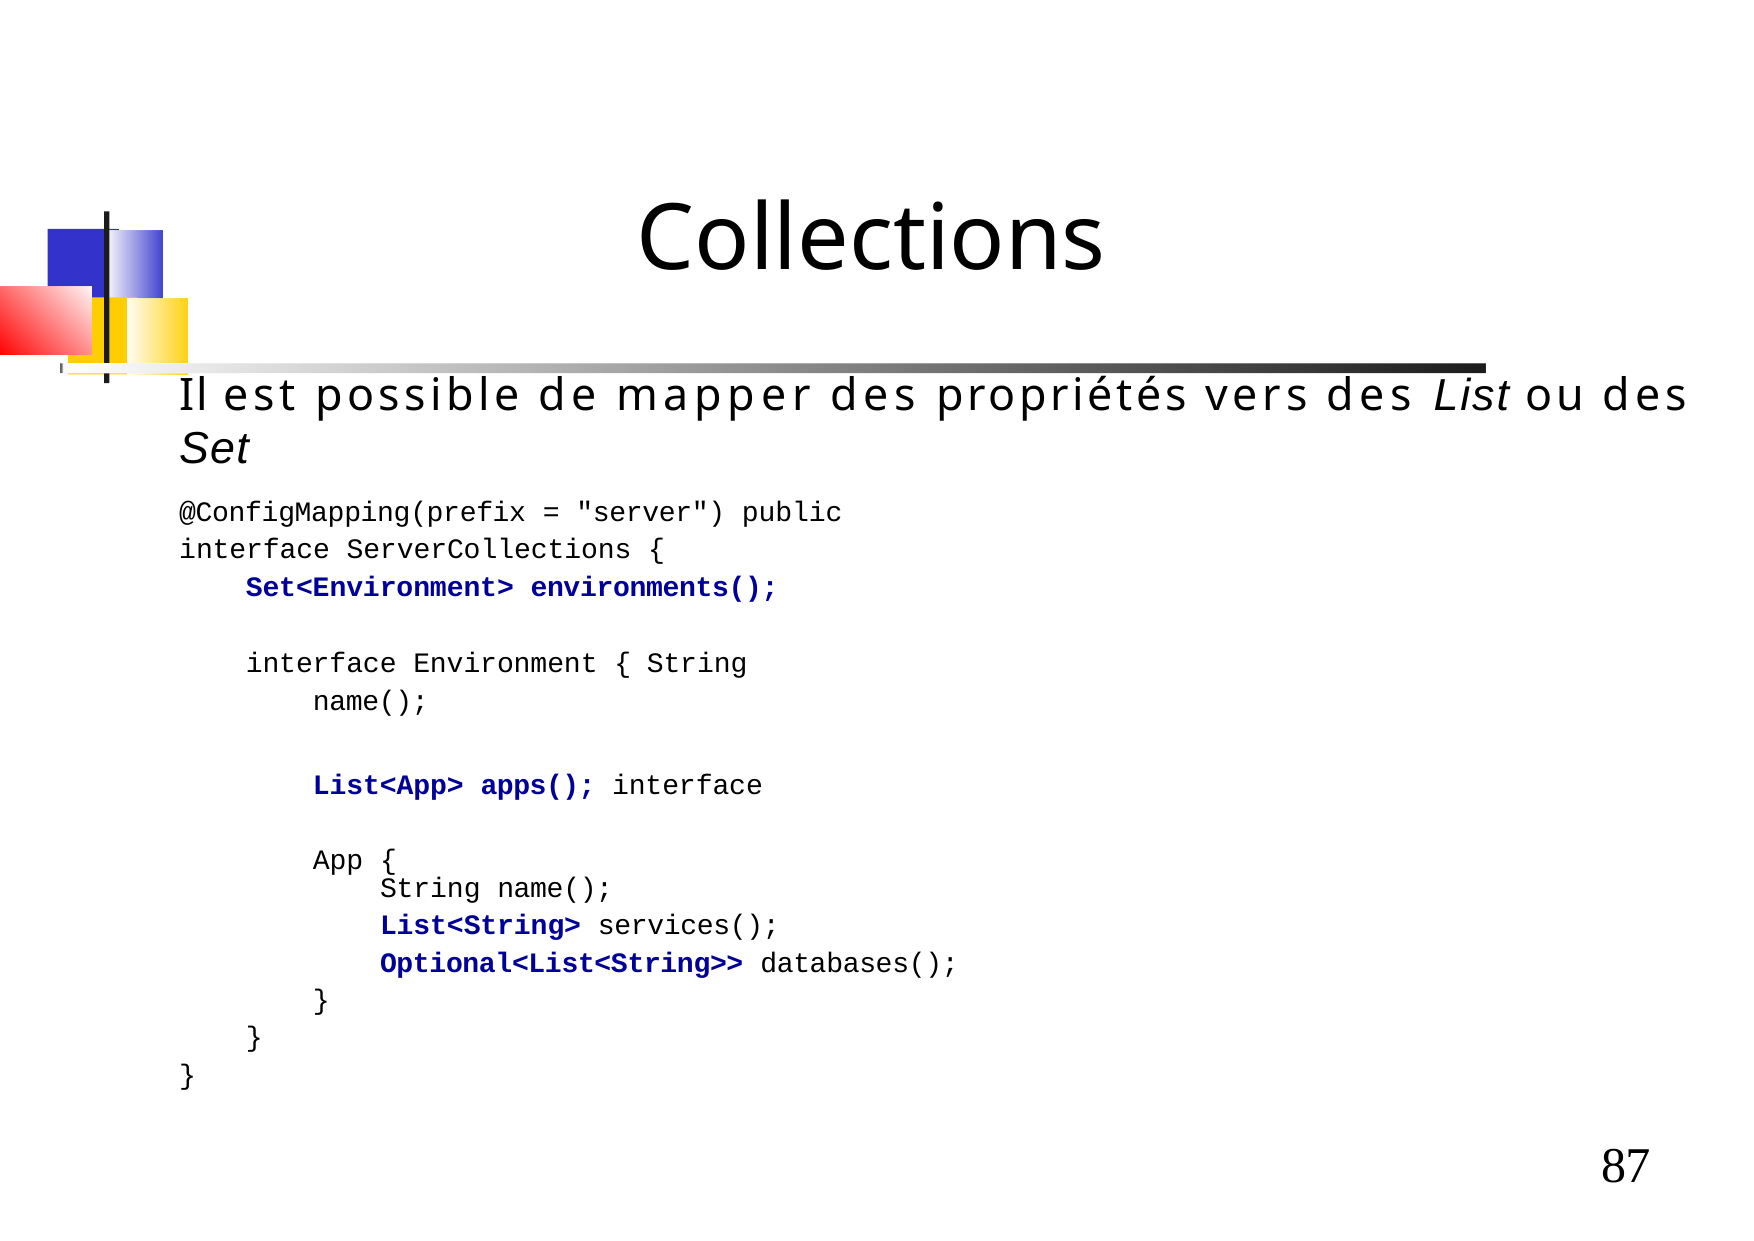

# Collections
Il est possible de mapper des propriétés vers des List ou des Set
@ConfigMapping(prefix = "server") public interface ServerCollections {
Set<Environment> environments();
interface Environment { String name();
List<App> apps(); interface App {
String name();
List<String> services(); Optional<List<String>> databases();
}
}
}
87